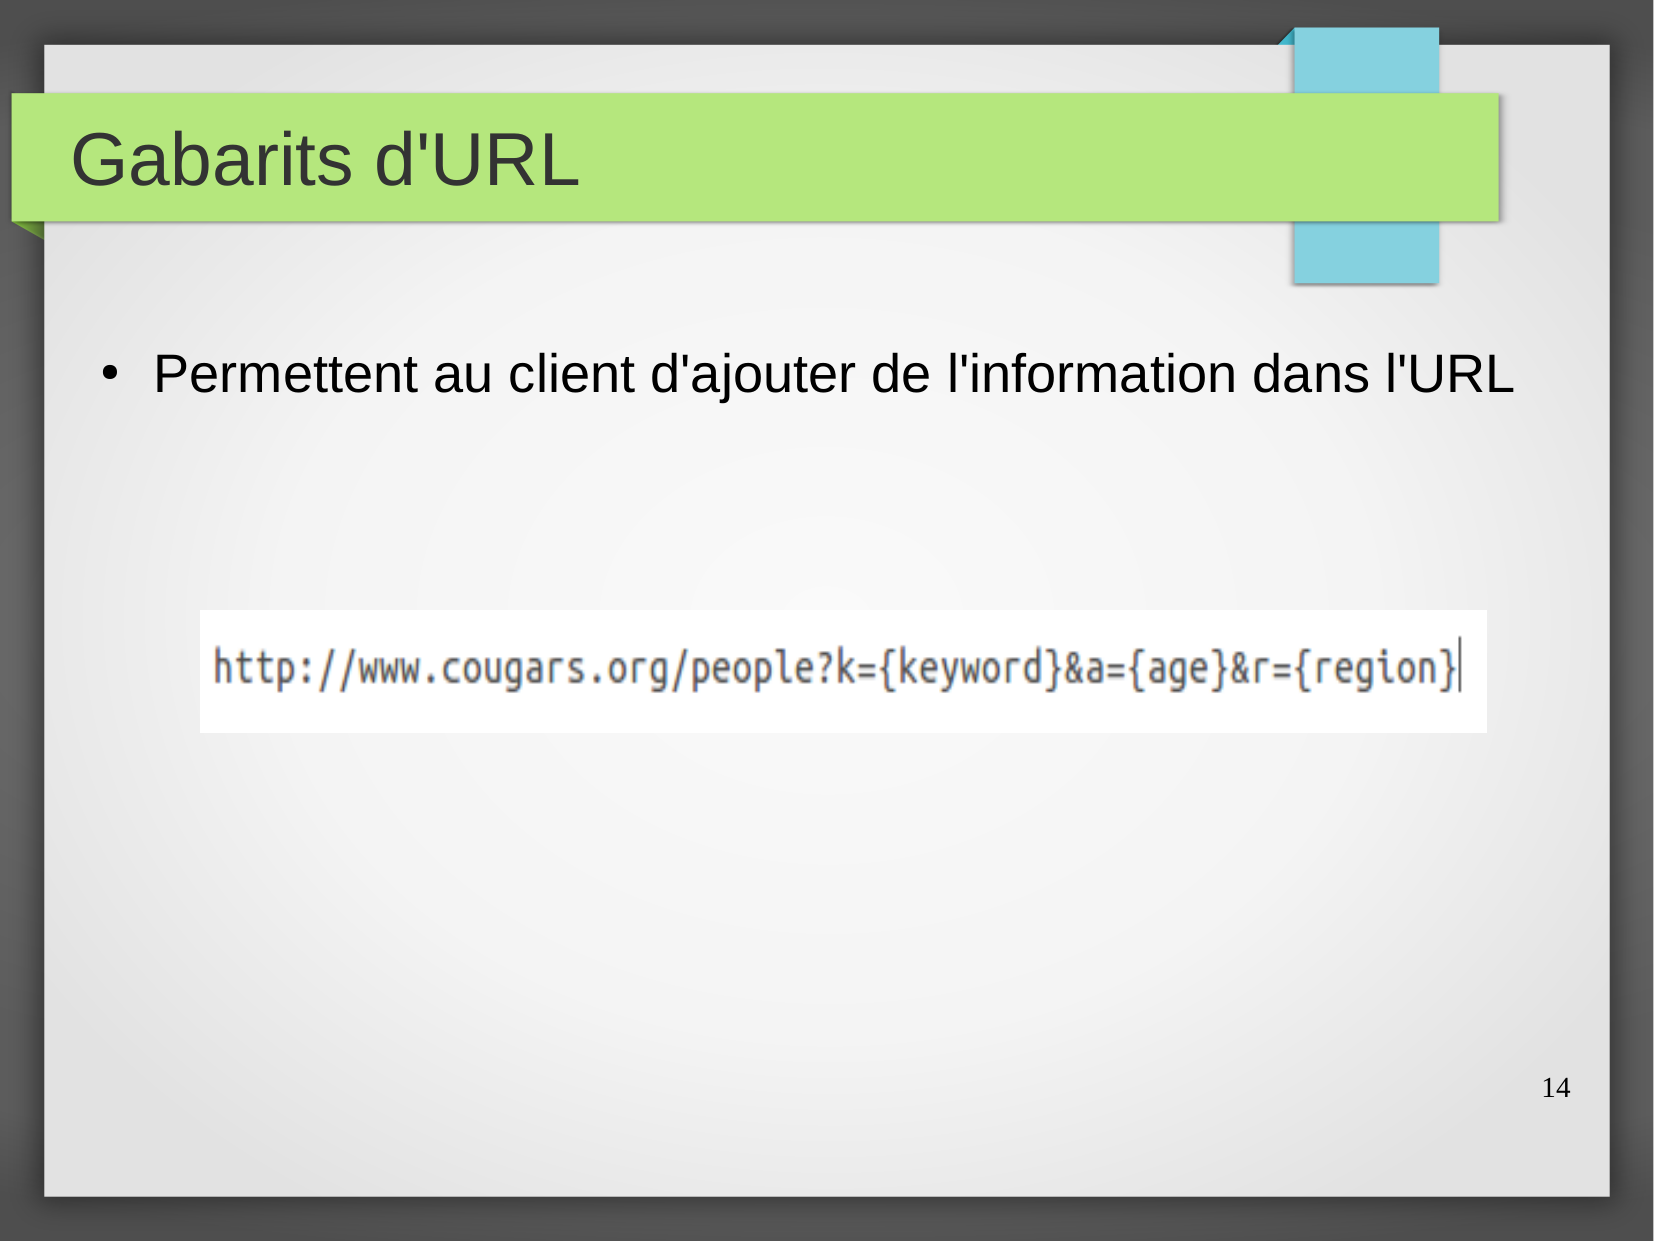

# Gabarits d'URL
Permettent au client d'ajouter de l'information dans l'URL
14